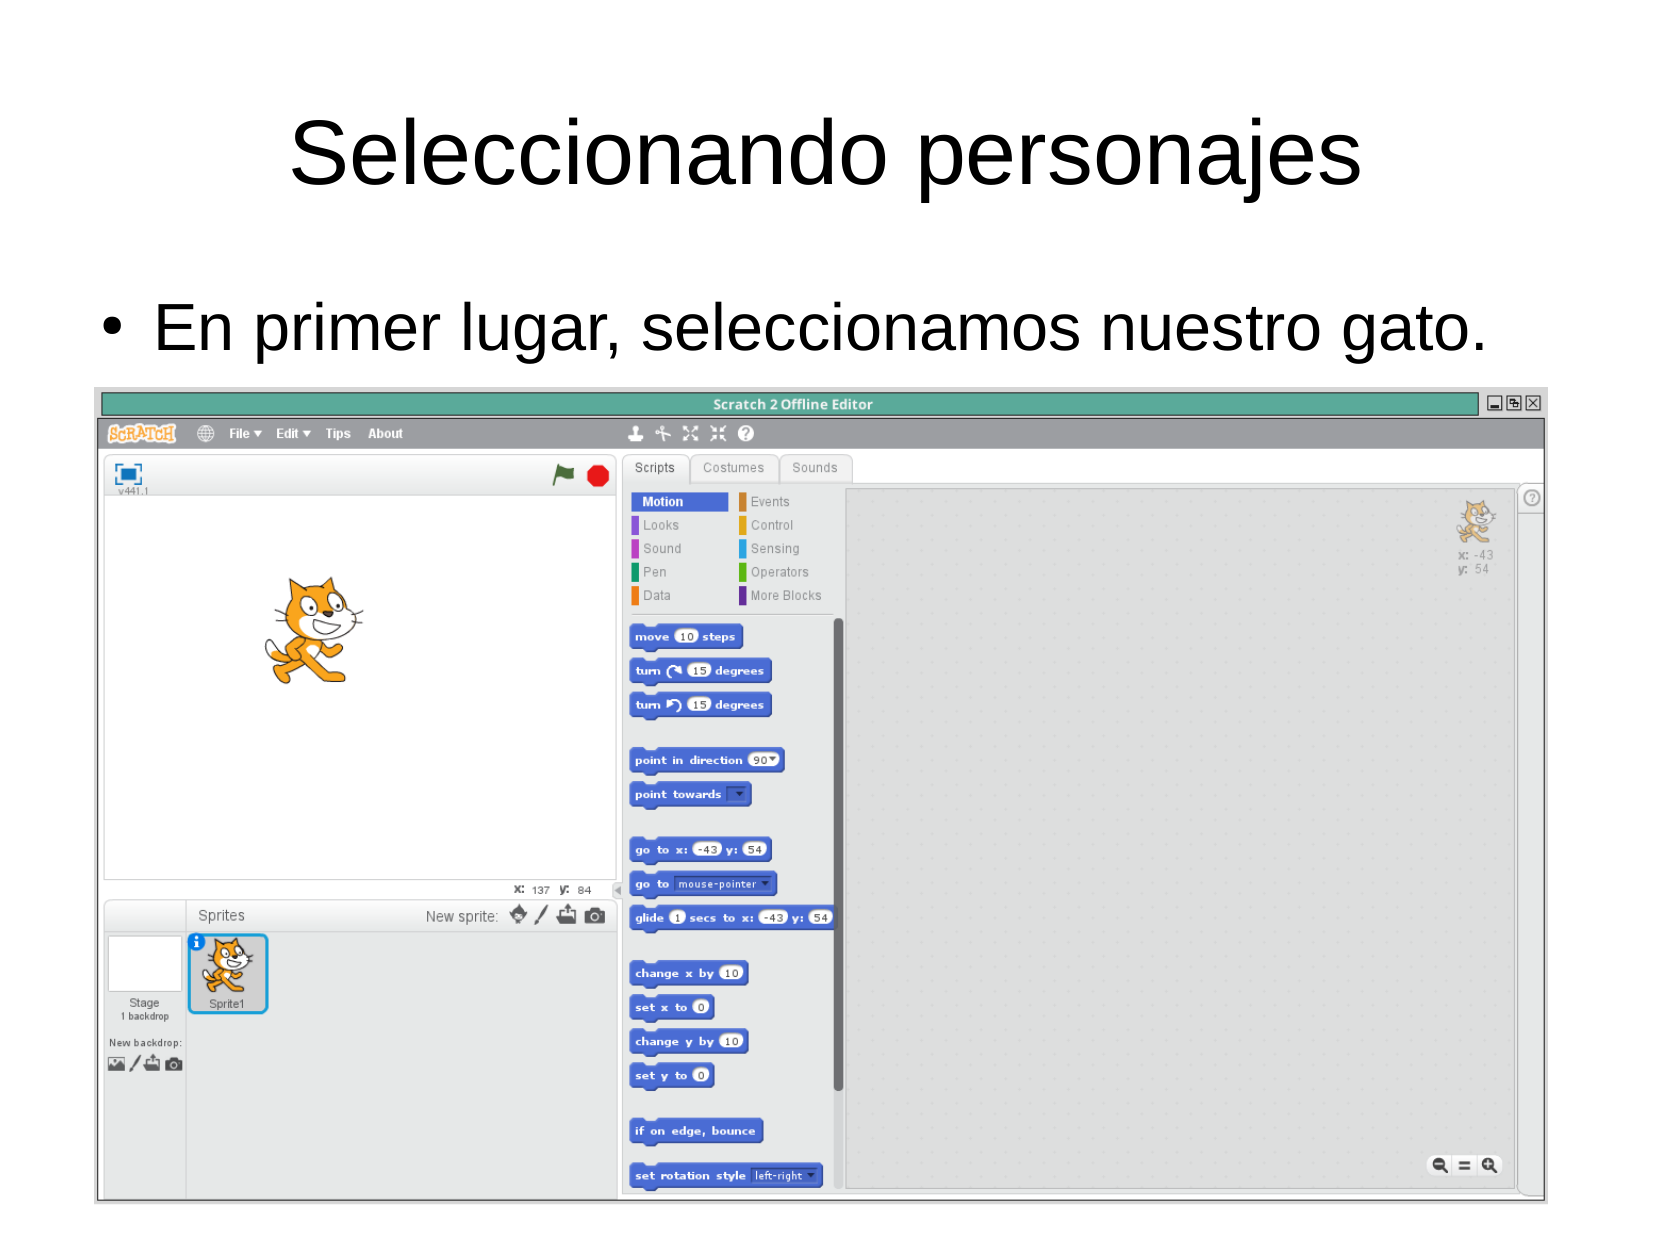

# Seleccionando personajes
En primer lugar, seleccionamos nuestro gato.